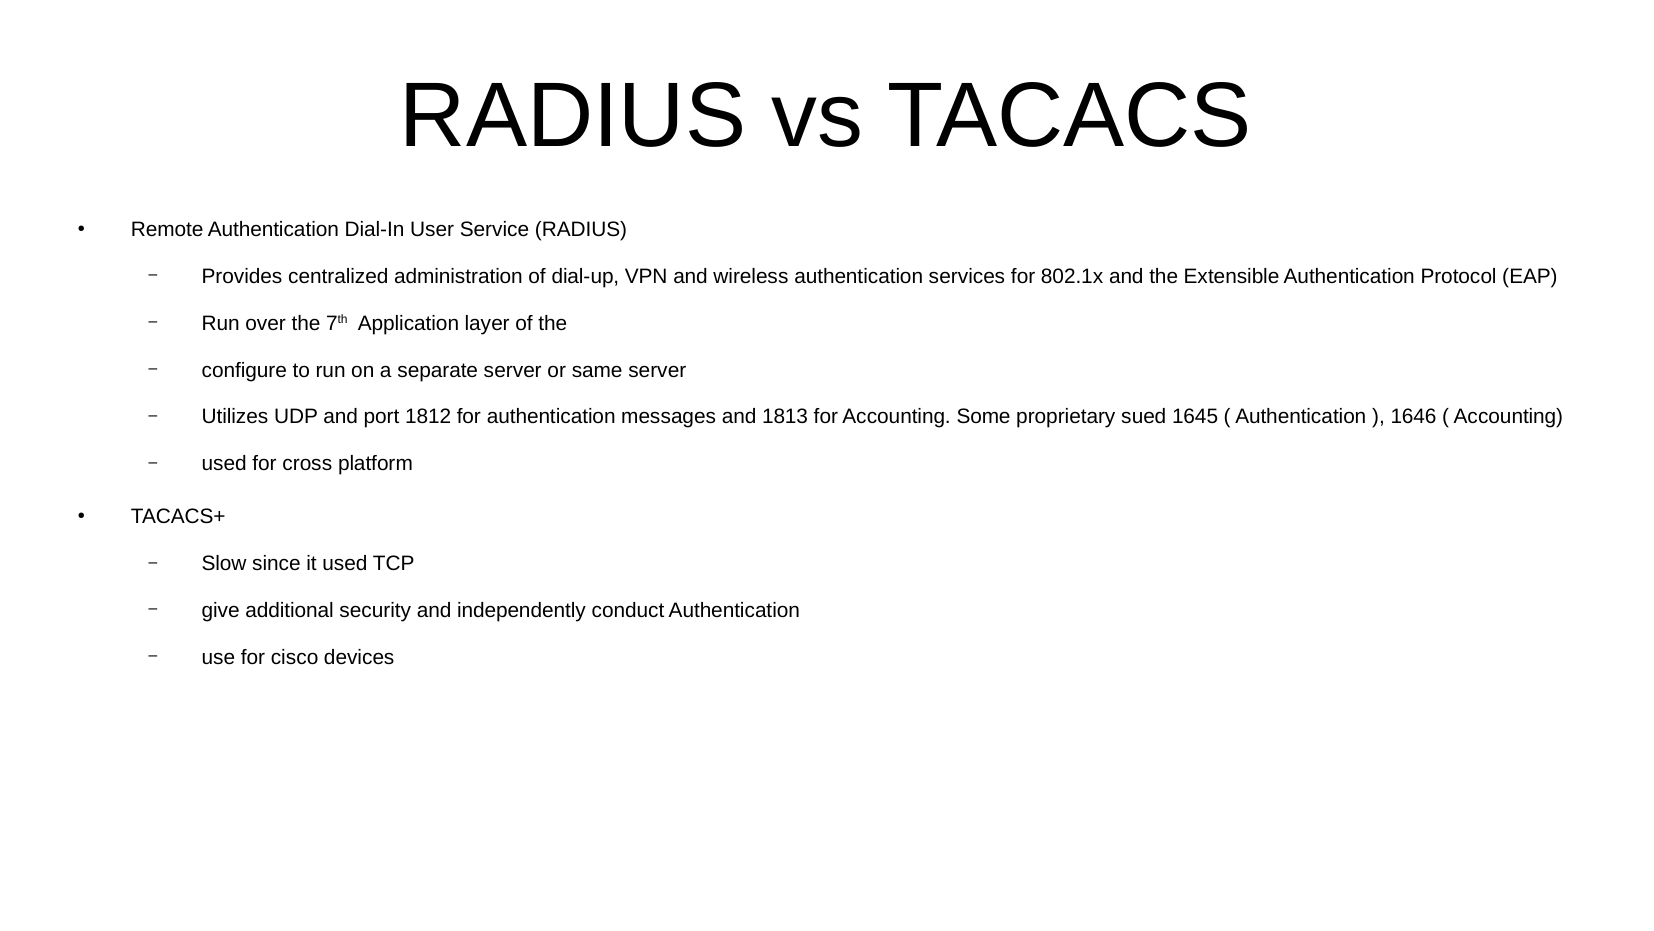

# RADIUS vs TACACS
Remote Authentication Dial-In User Service (RADIUS)
Provides centralized administration of dial-up, VPN and wireless authentication services for 802.1x and the Extensible Authentication Protocol (EAP)
Run over the 7th Application layer of the
configure to run on a separate server or same server
Utilizes UDP and port 1812 for authentication messages and 1813 for Accounting. Some proprietary sued 1645 ( Authentication ), 1646 ( Accounting)
used for cross platform
TACACS+
Slow since it used TCP
give additional security and independently conduct Authentication
use for cisco devices